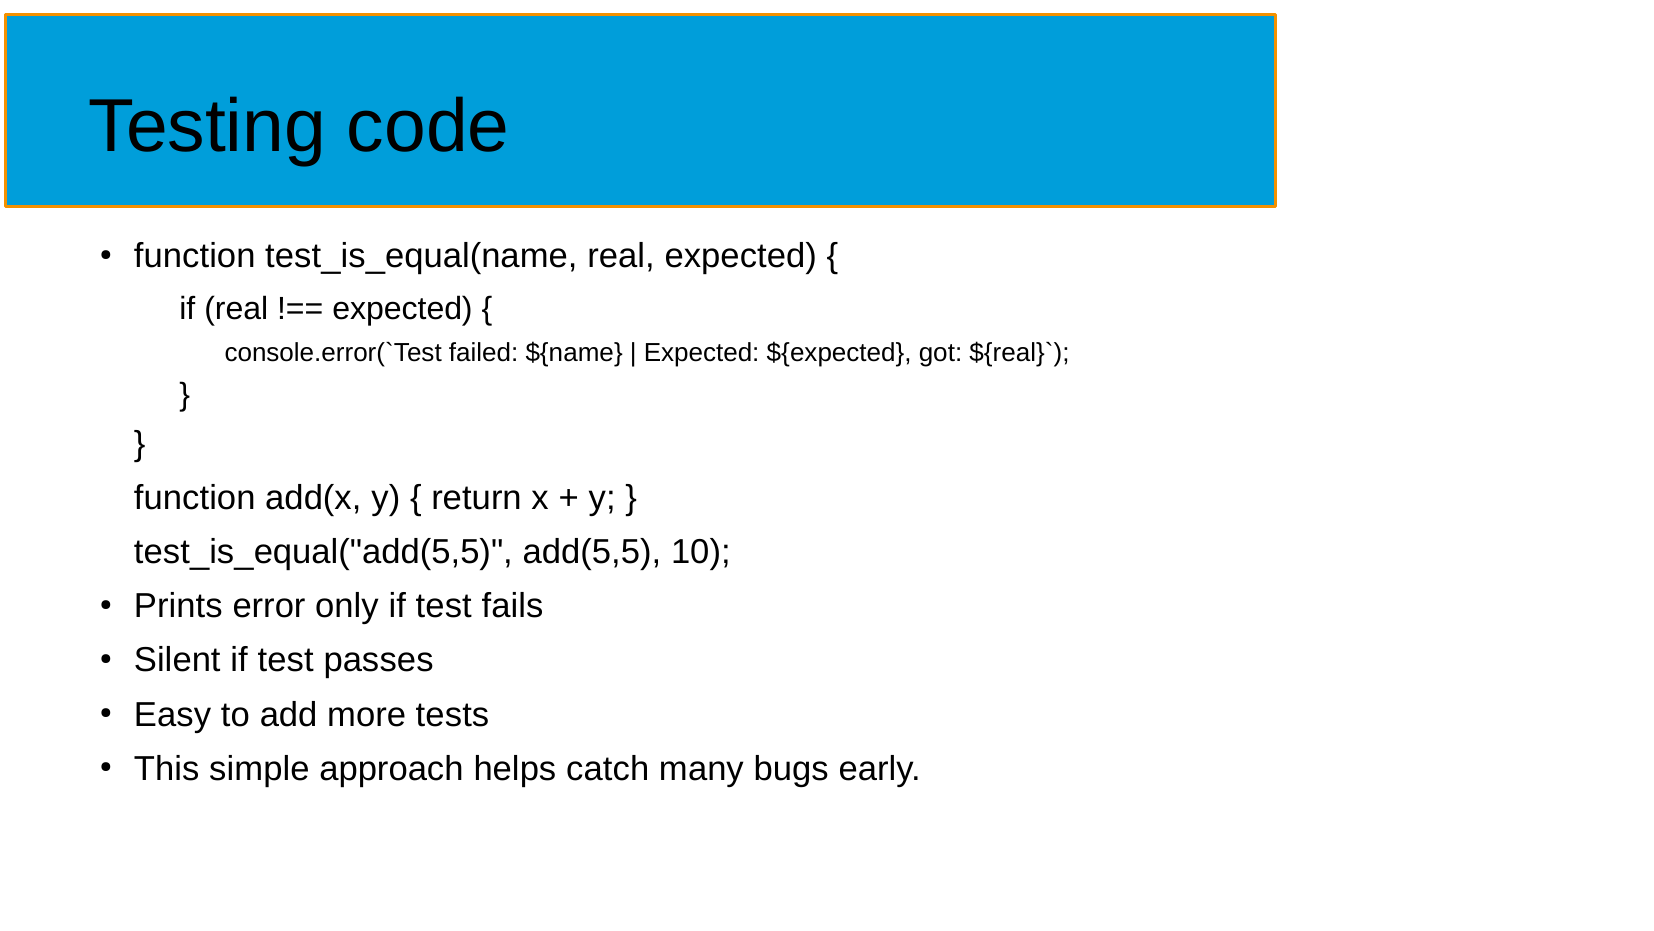

# Testing code
function test_is_equal(name, real, expected) {
if (real !== expected) {
console.error(`Test failed: ${name} | Expected: ${expected}, got: ${real}`);
}
}
function add(x, y) { return x + y; }
test_is_equal("add(5,5)", add(5,5), 10);
Prints error only if test fails
Silent if test passes
Easy to add more tests
This simple approach helps catch many bugs early.